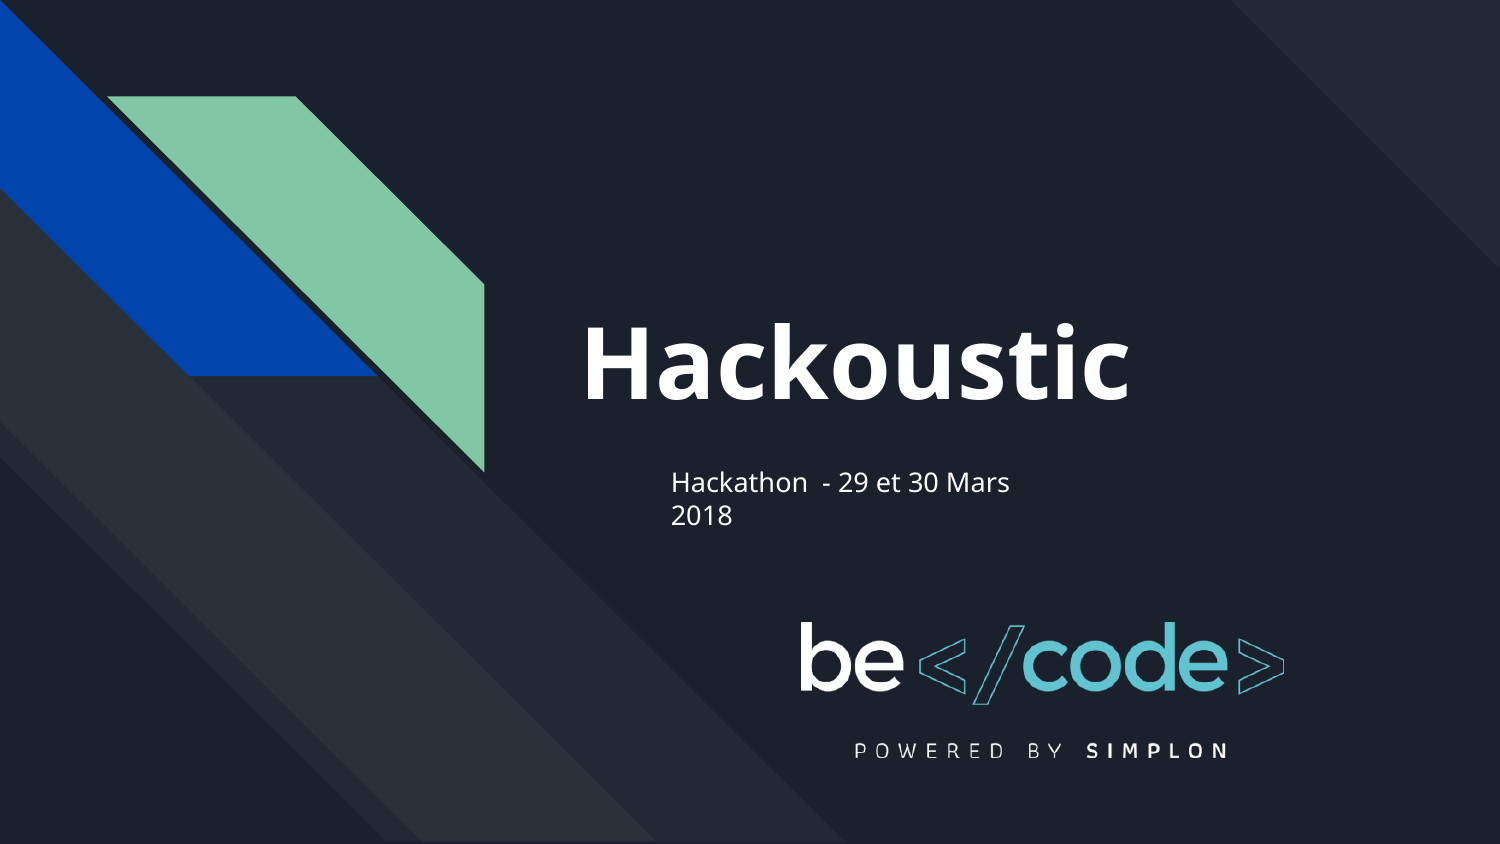

# Hackoustic
Hackathon - 29 et 30 Mars 2018